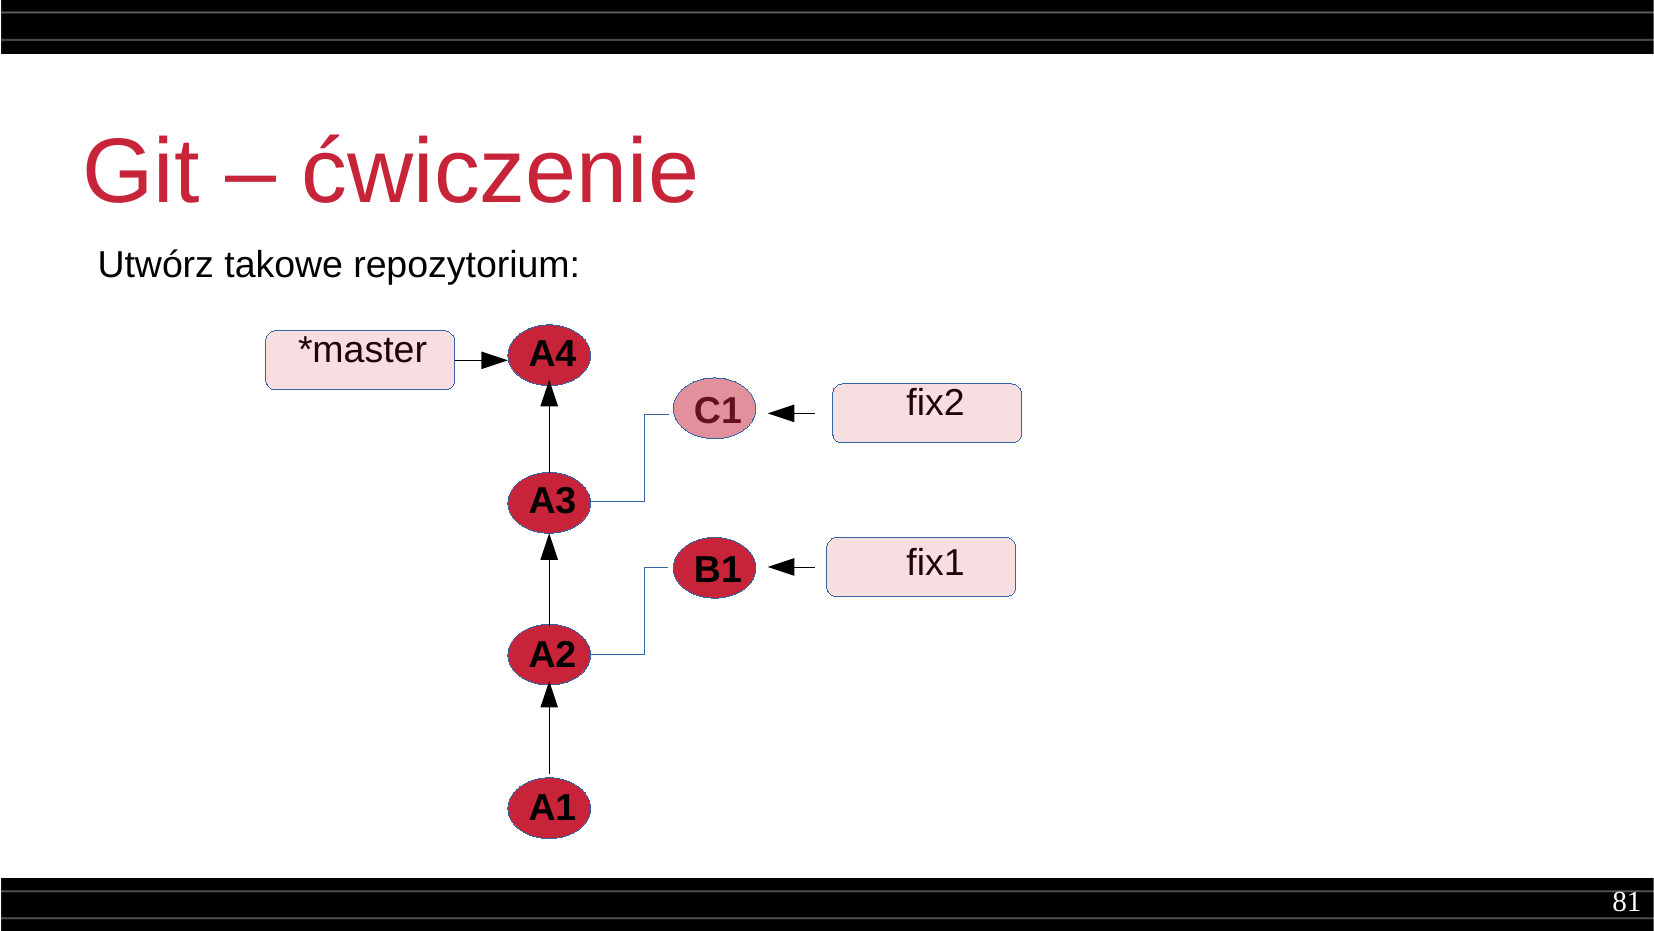

# Git – ćwiczenie
Utwórz takowe repozytorium:
*master
A4
fix2
C1
A3
fix1
B1
A2
A1